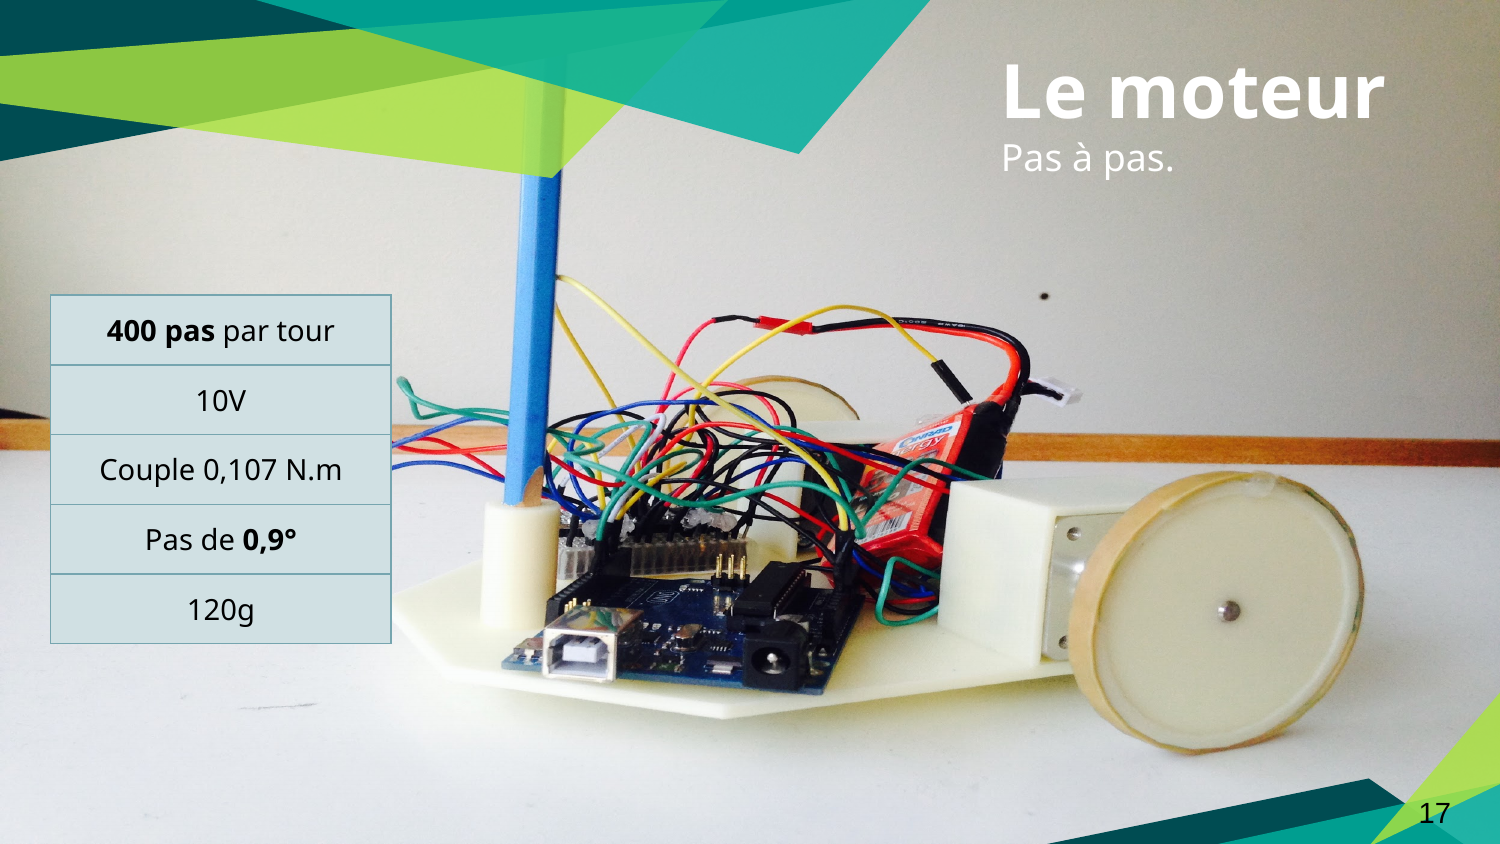

# Le moteur
Pas à pas.
| 400 pas par tour |
| --- |
| 10V |
| Couple 0,107 N.m |
| Pas de 0,9° |
| 120g |